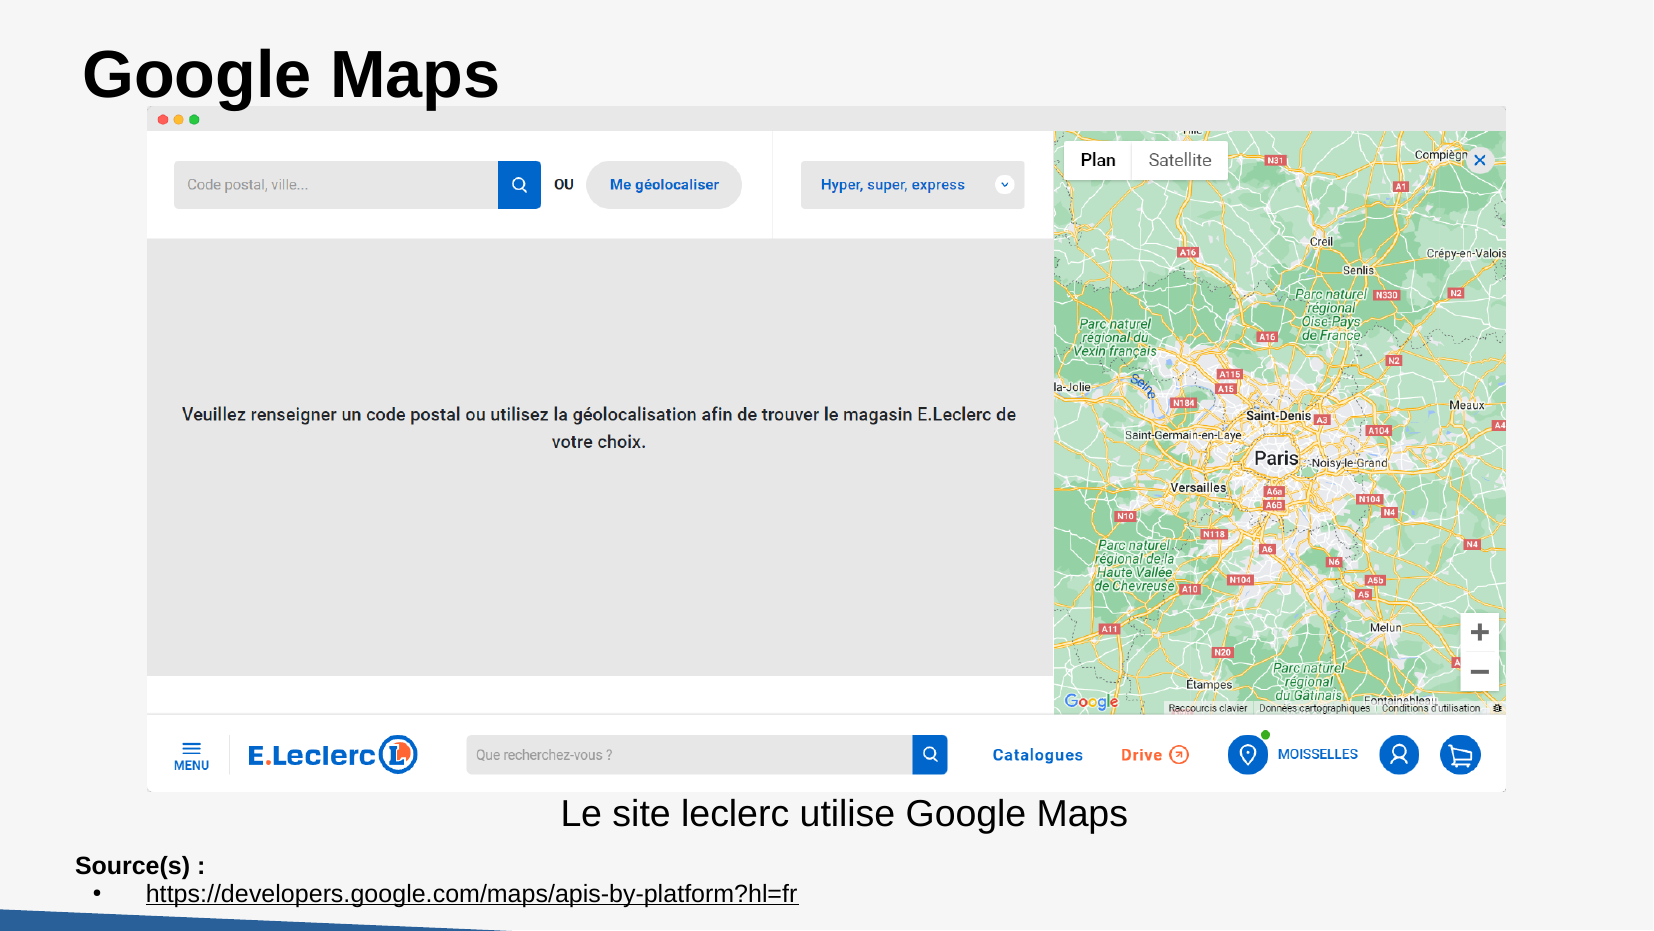

# Google Maps
Le site leclerc utilise Google Maps
Source(s) :
https://developers.google.com/maps/apis-by-platform?hl=fr